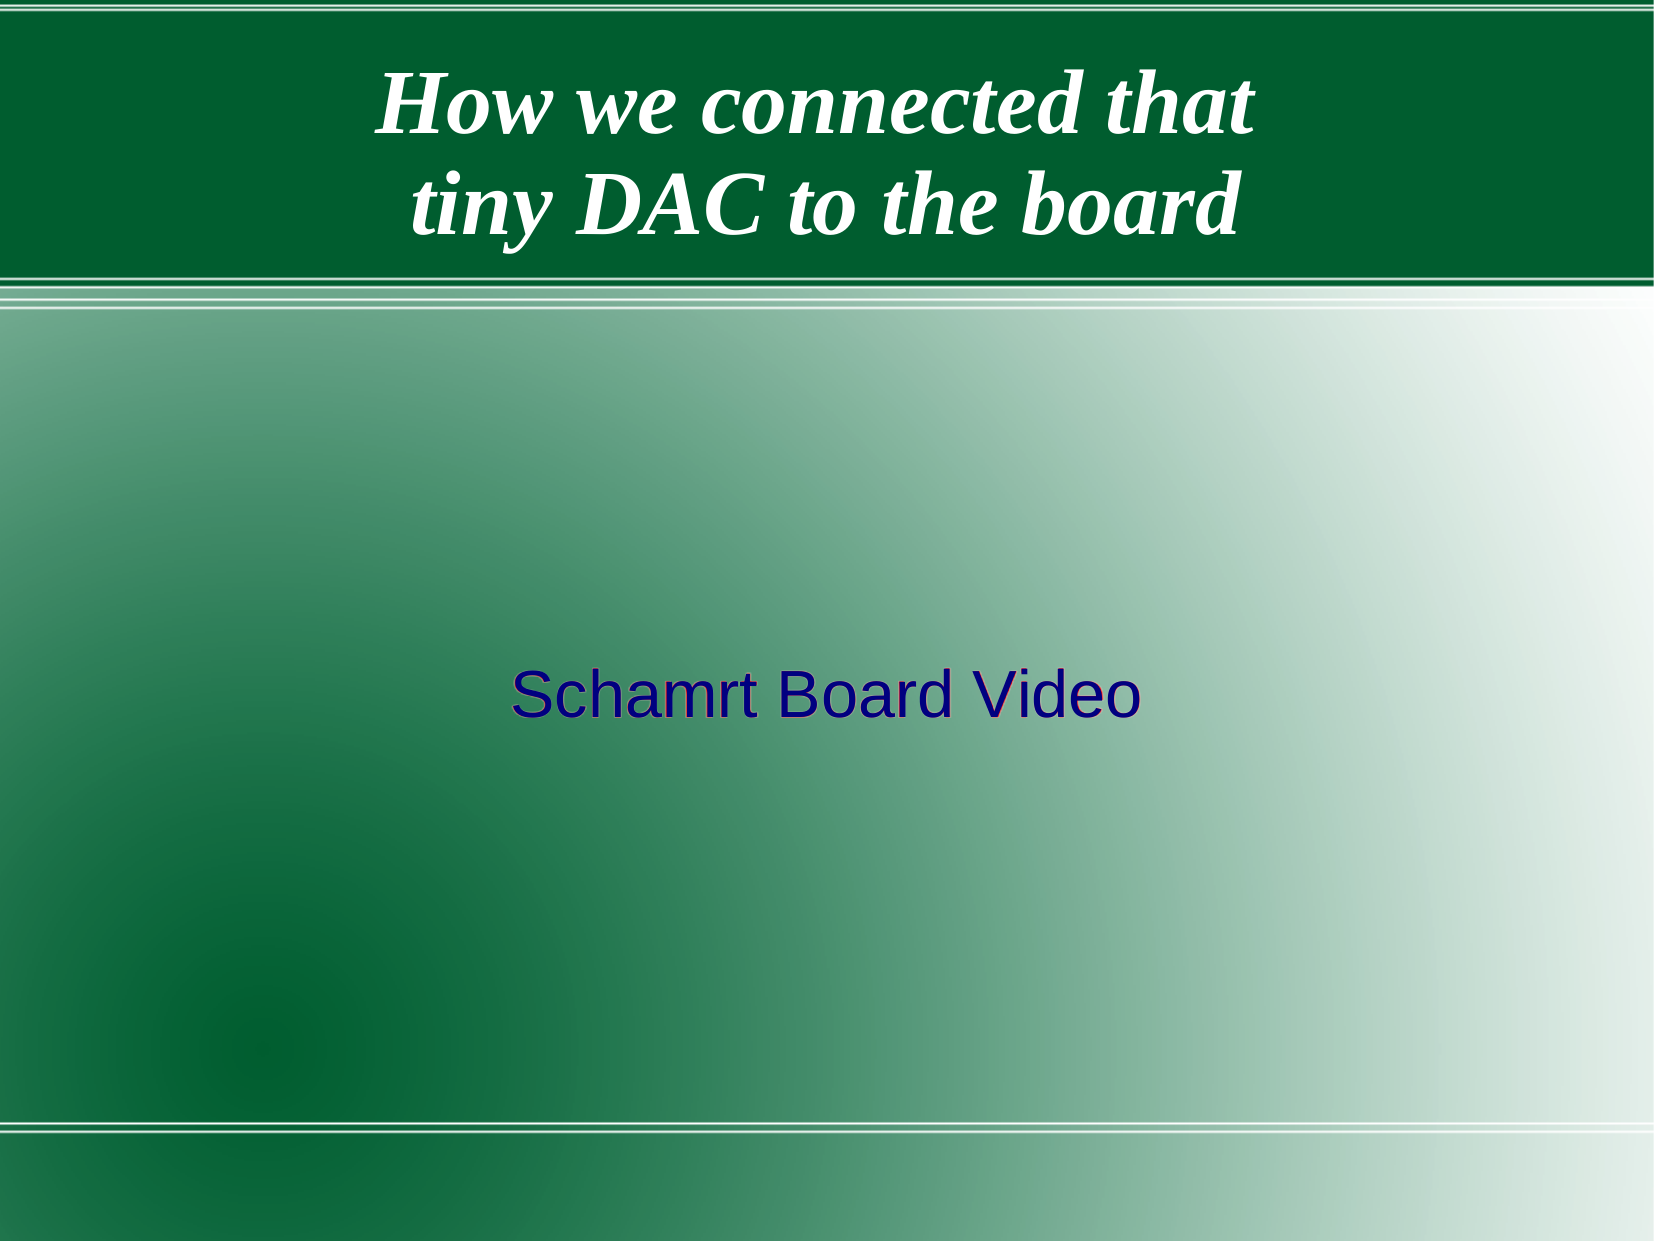

How we connected that
tiny DAC to the board
# Schamrt Board Video